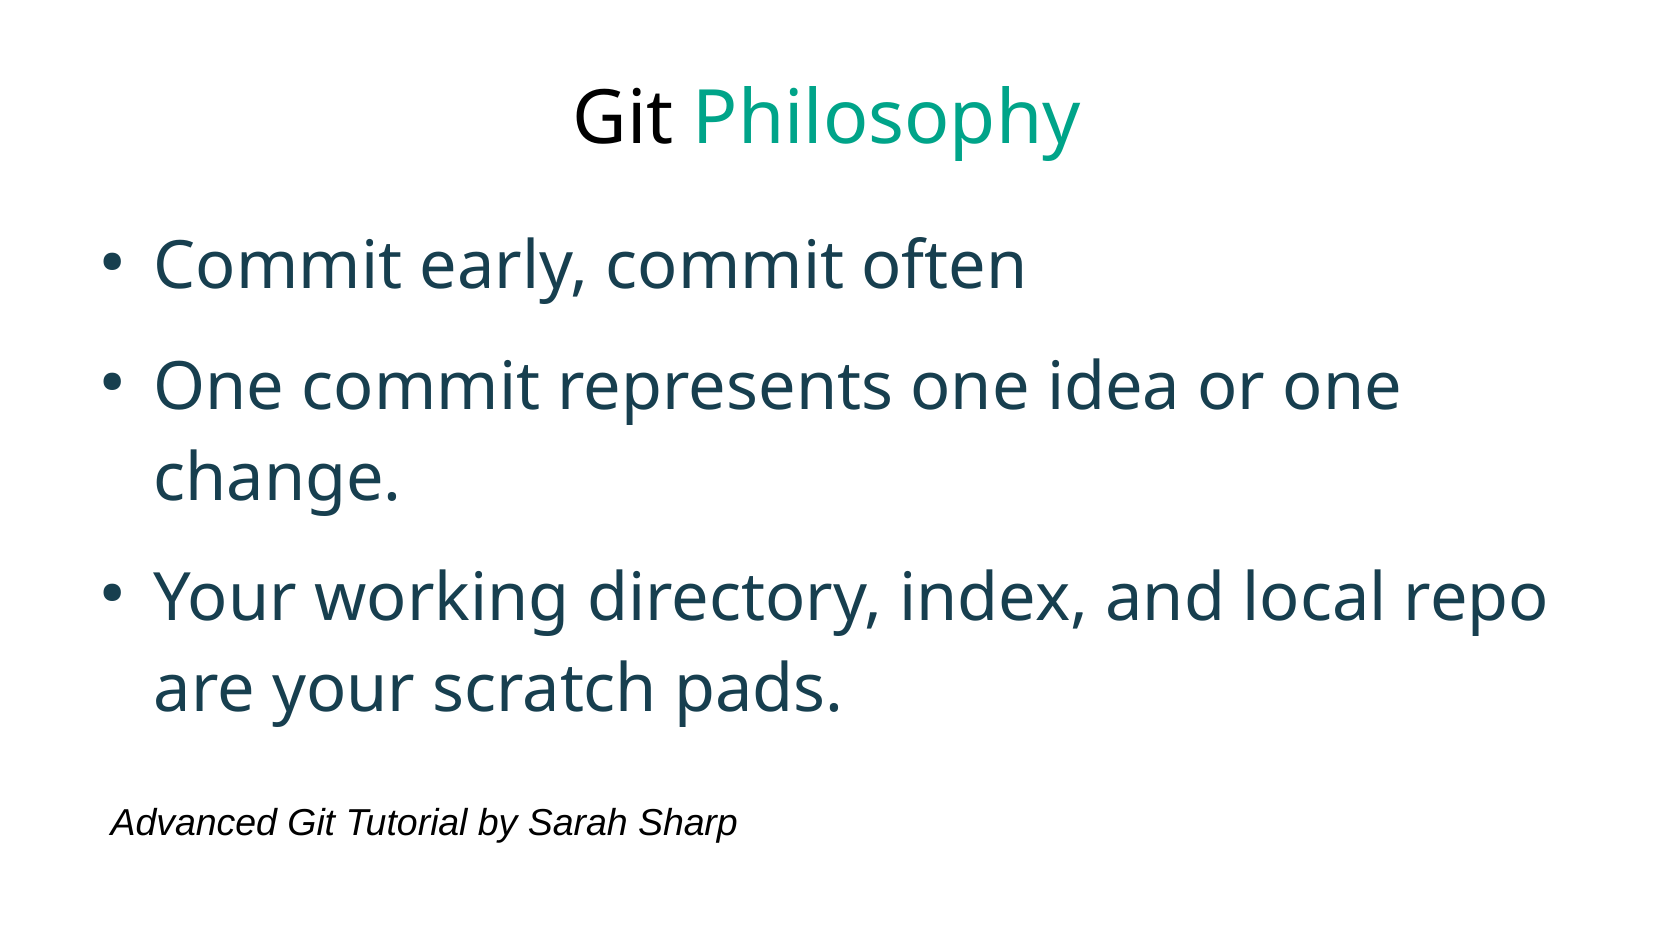

# Git Philosophy
Commit early, commit often
One commit represents one idea or one change.
Your working directory, index, and local repo are your scratch pads.
Advanced Git Tutorial by Sarah Sharp